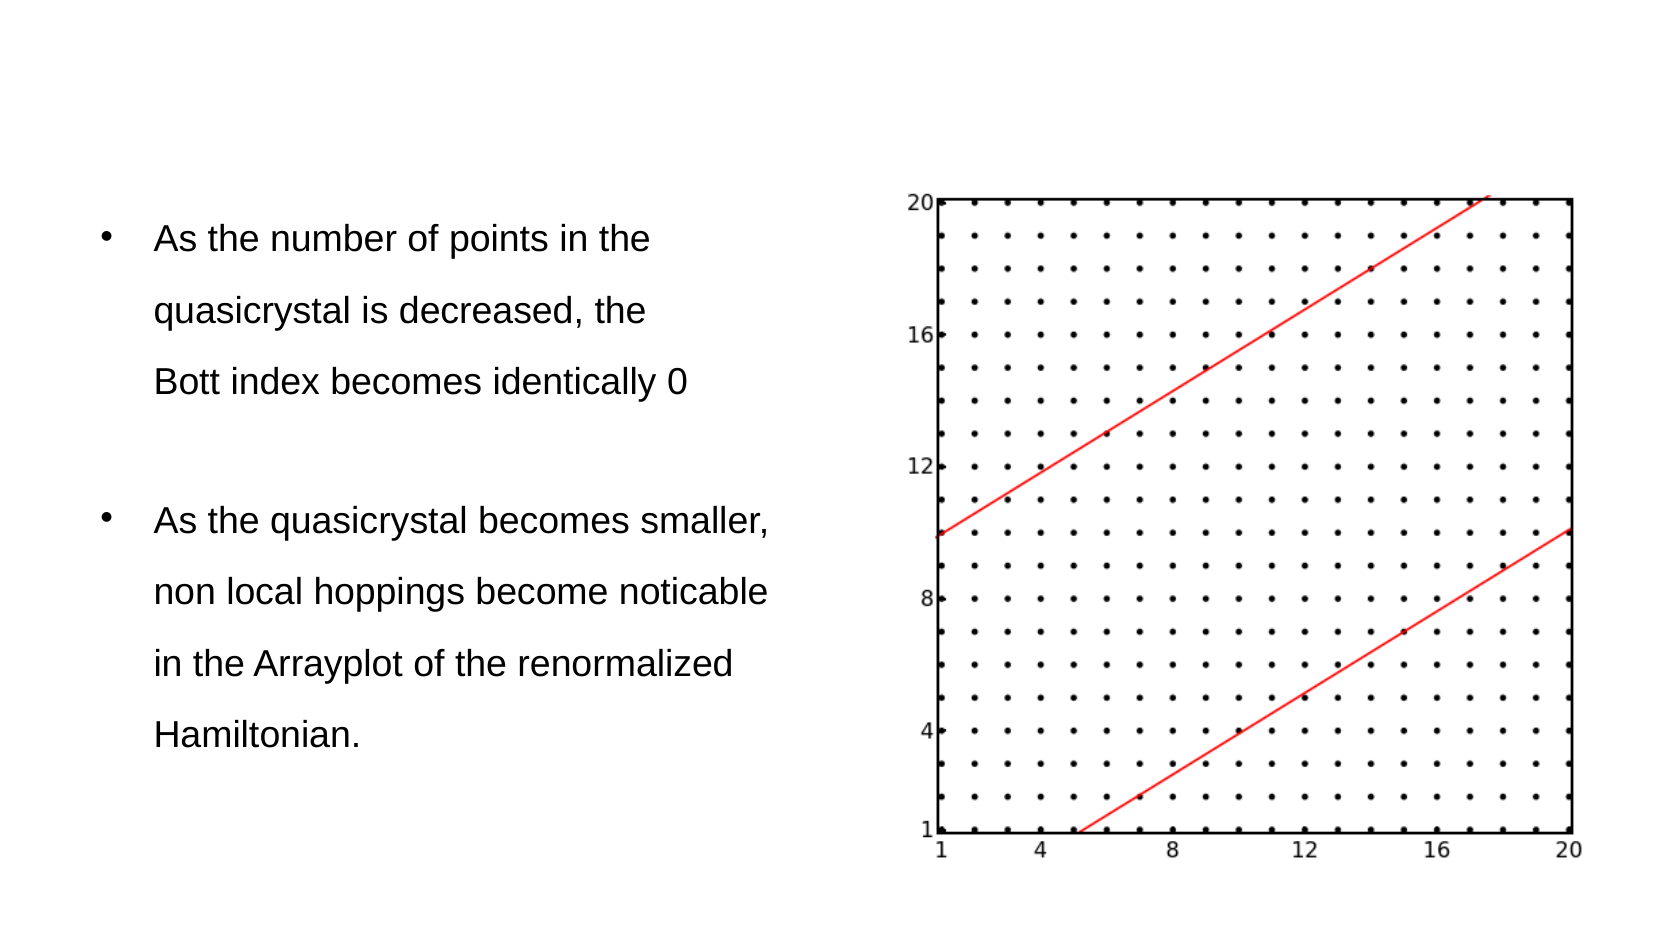

As the number of points in the
quasicrystal is decreased, the
Bott index becomes identically 0
As the quasicrystal becomes smaller,
non local hoppings become noticable
in the Arrayplot of the renormalized
Hamiltonian.